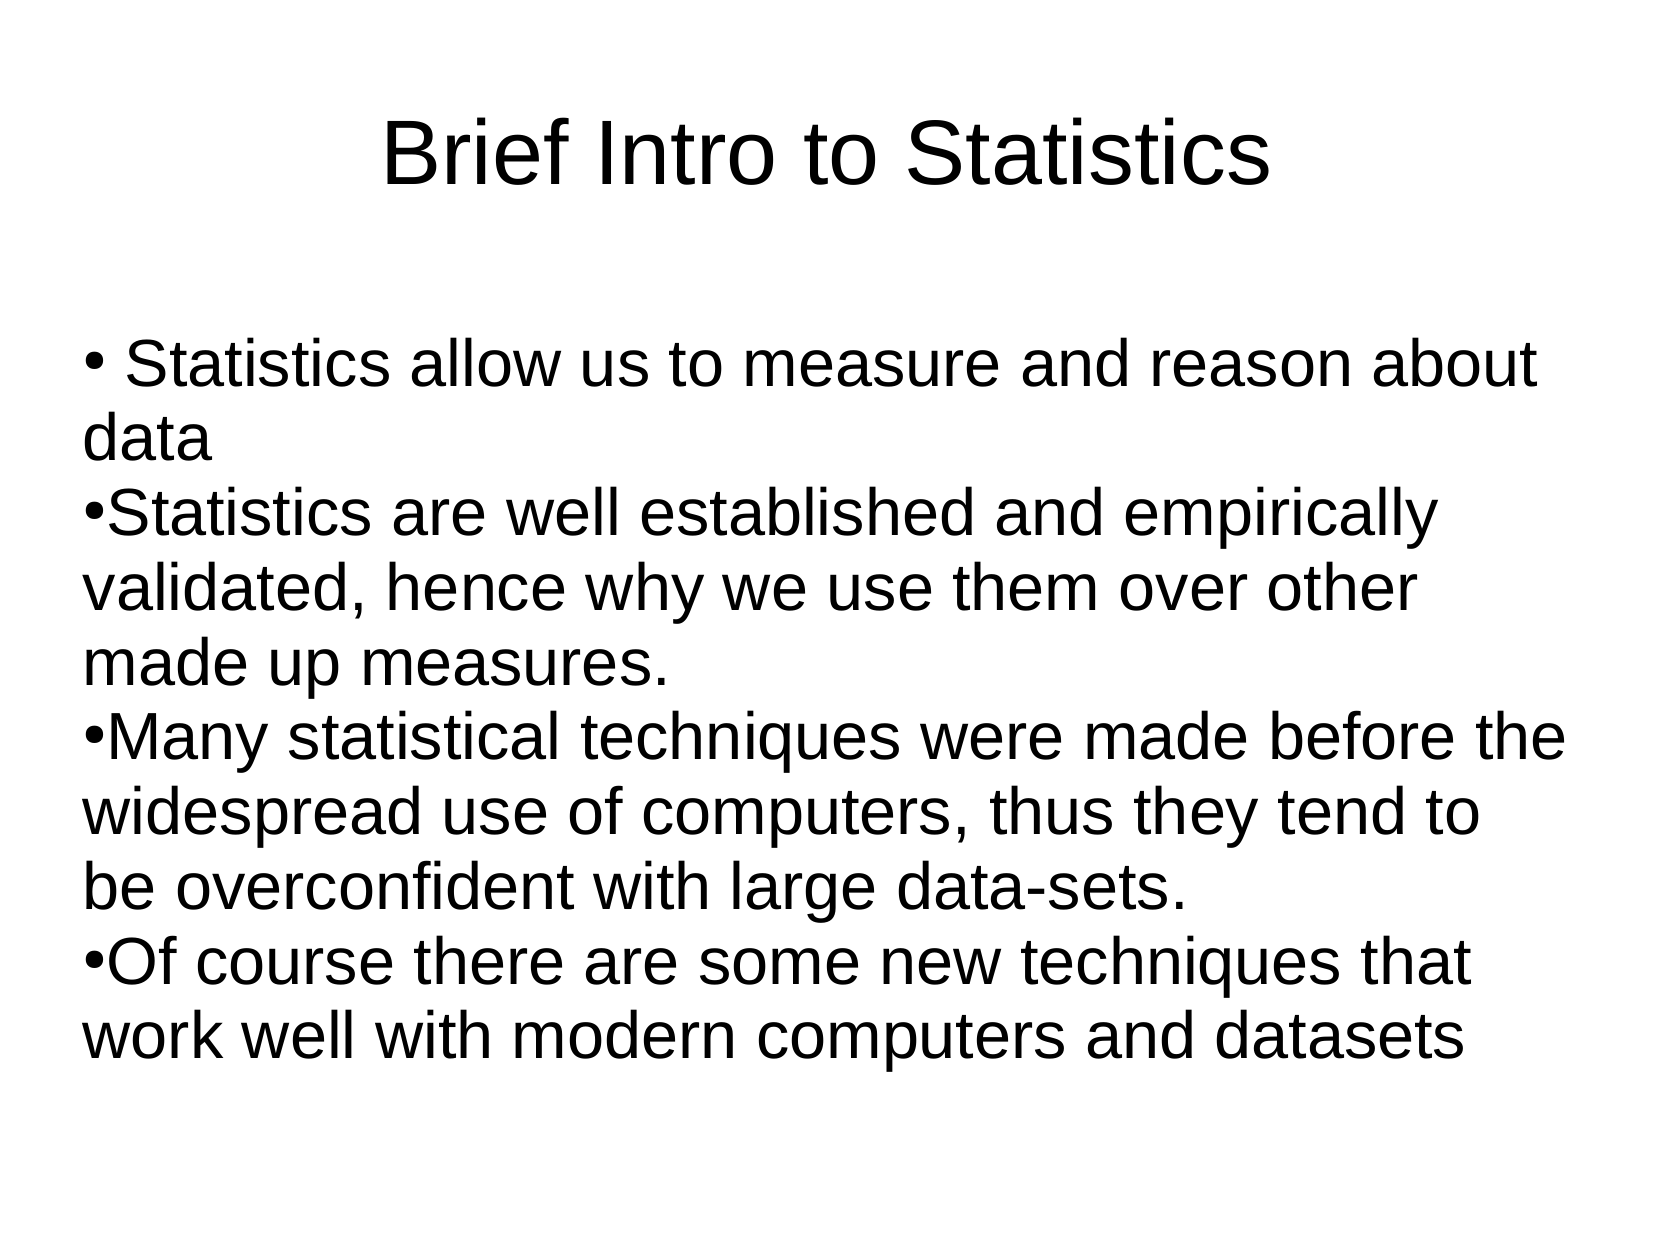

# Brief Intro to Statistics
 Statistics allow us to measure and reason about data
Statistics are well established and empirically validated, hence why we use them over other made up measures.
Many statistical techniques were made before the widespread use of computers, thus they tend to be overconfident with large data-sets.
Of course there are some new techniques that work well with modern computers and datasets